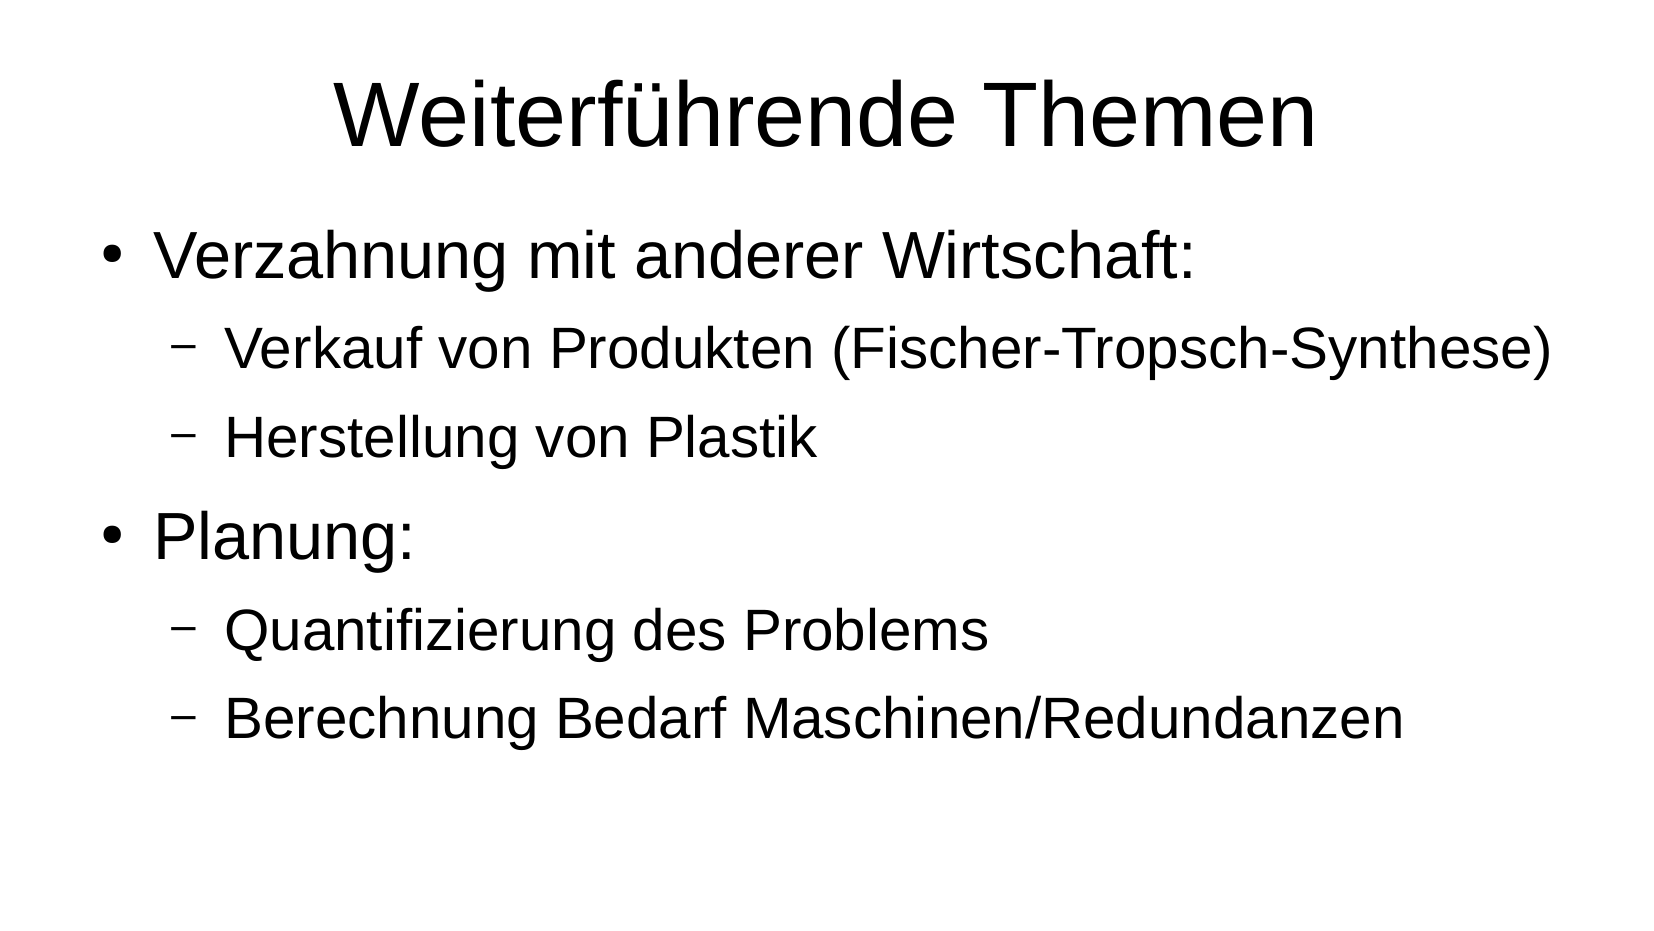

# Weiterführende Themen
Verzahnung mit anderer Wirtschaft:
Verkauf von Produkten (Fischer-Tropsch-Synthese)
Herstellung von Plastik
Planung:
Quantifizierung des Problems
Berechnung Bedarf Maschinen/Redundanzen